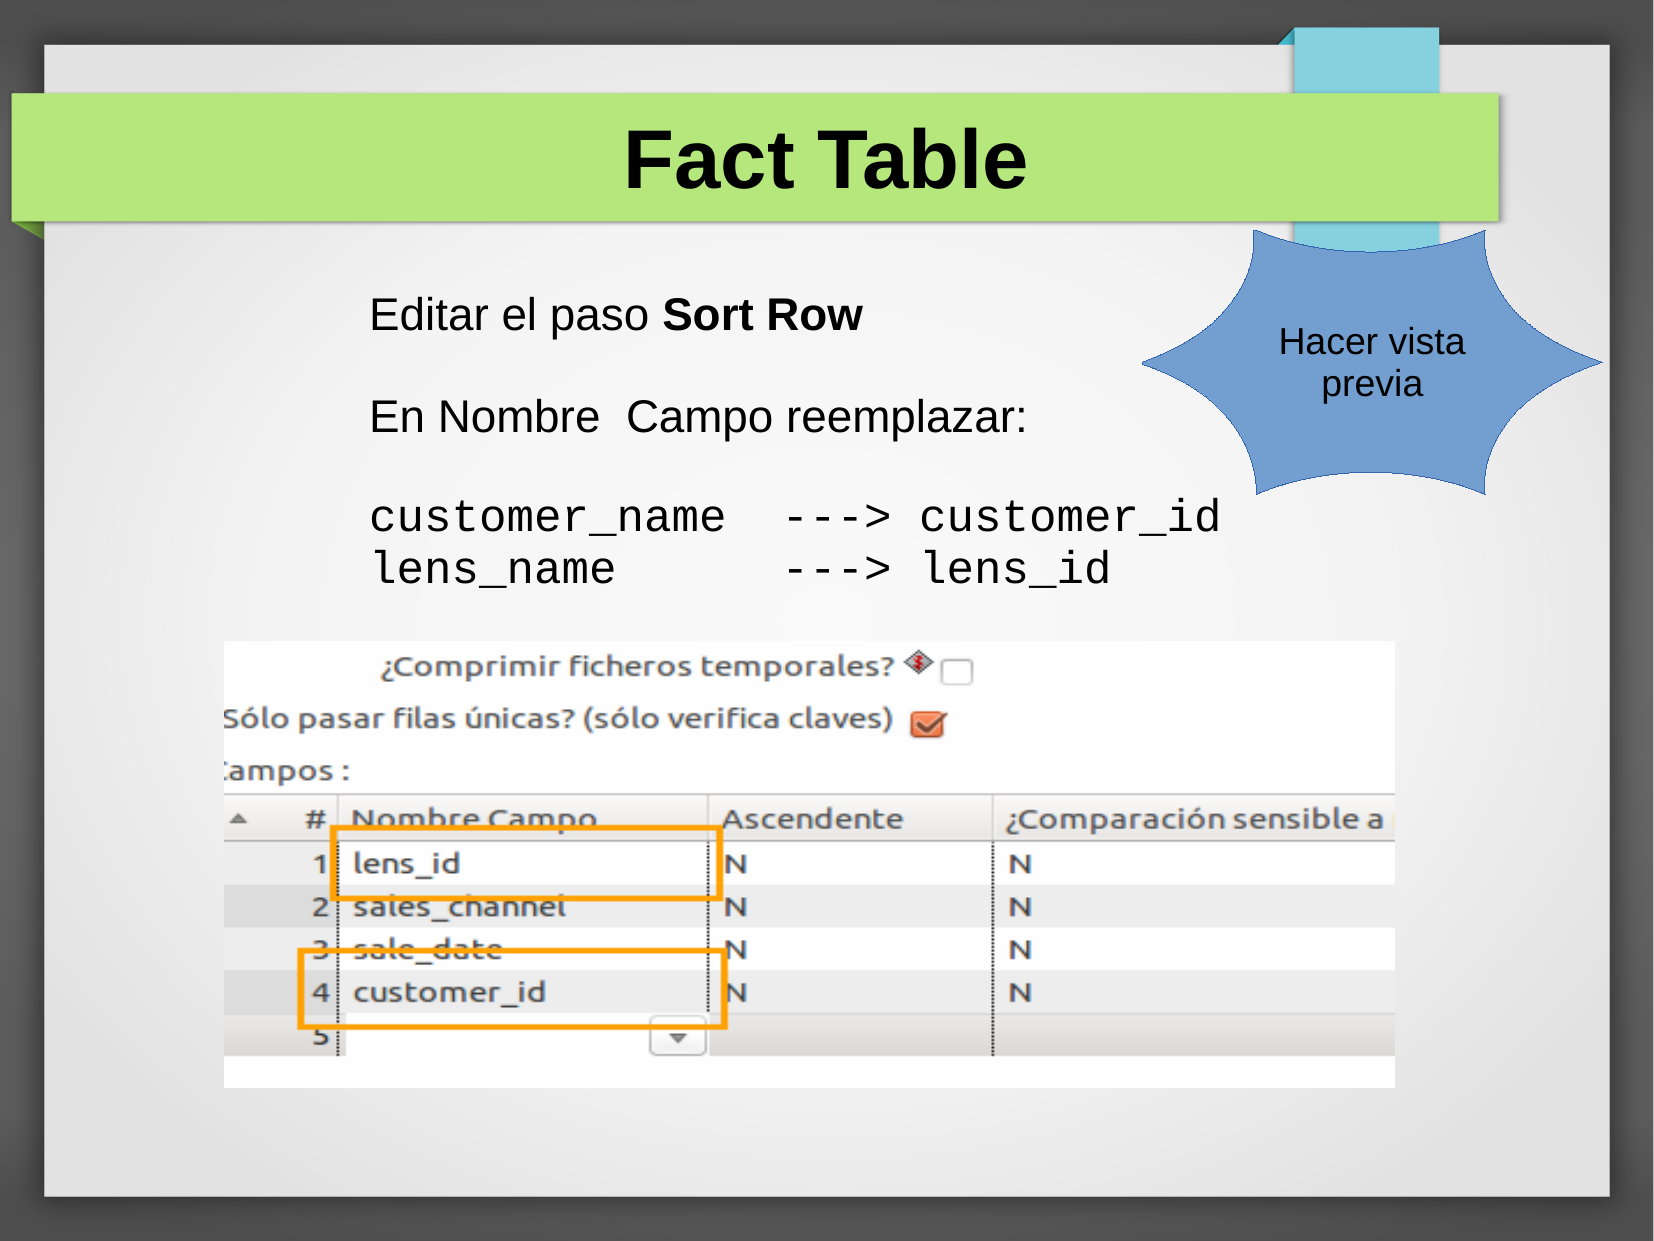

# Fact Table
Hacer vista
previa
Editar el paso Sort Row
En Nombre Campo reemplazar:
customer_name ---> customer_id
lens_name ---> lens_id